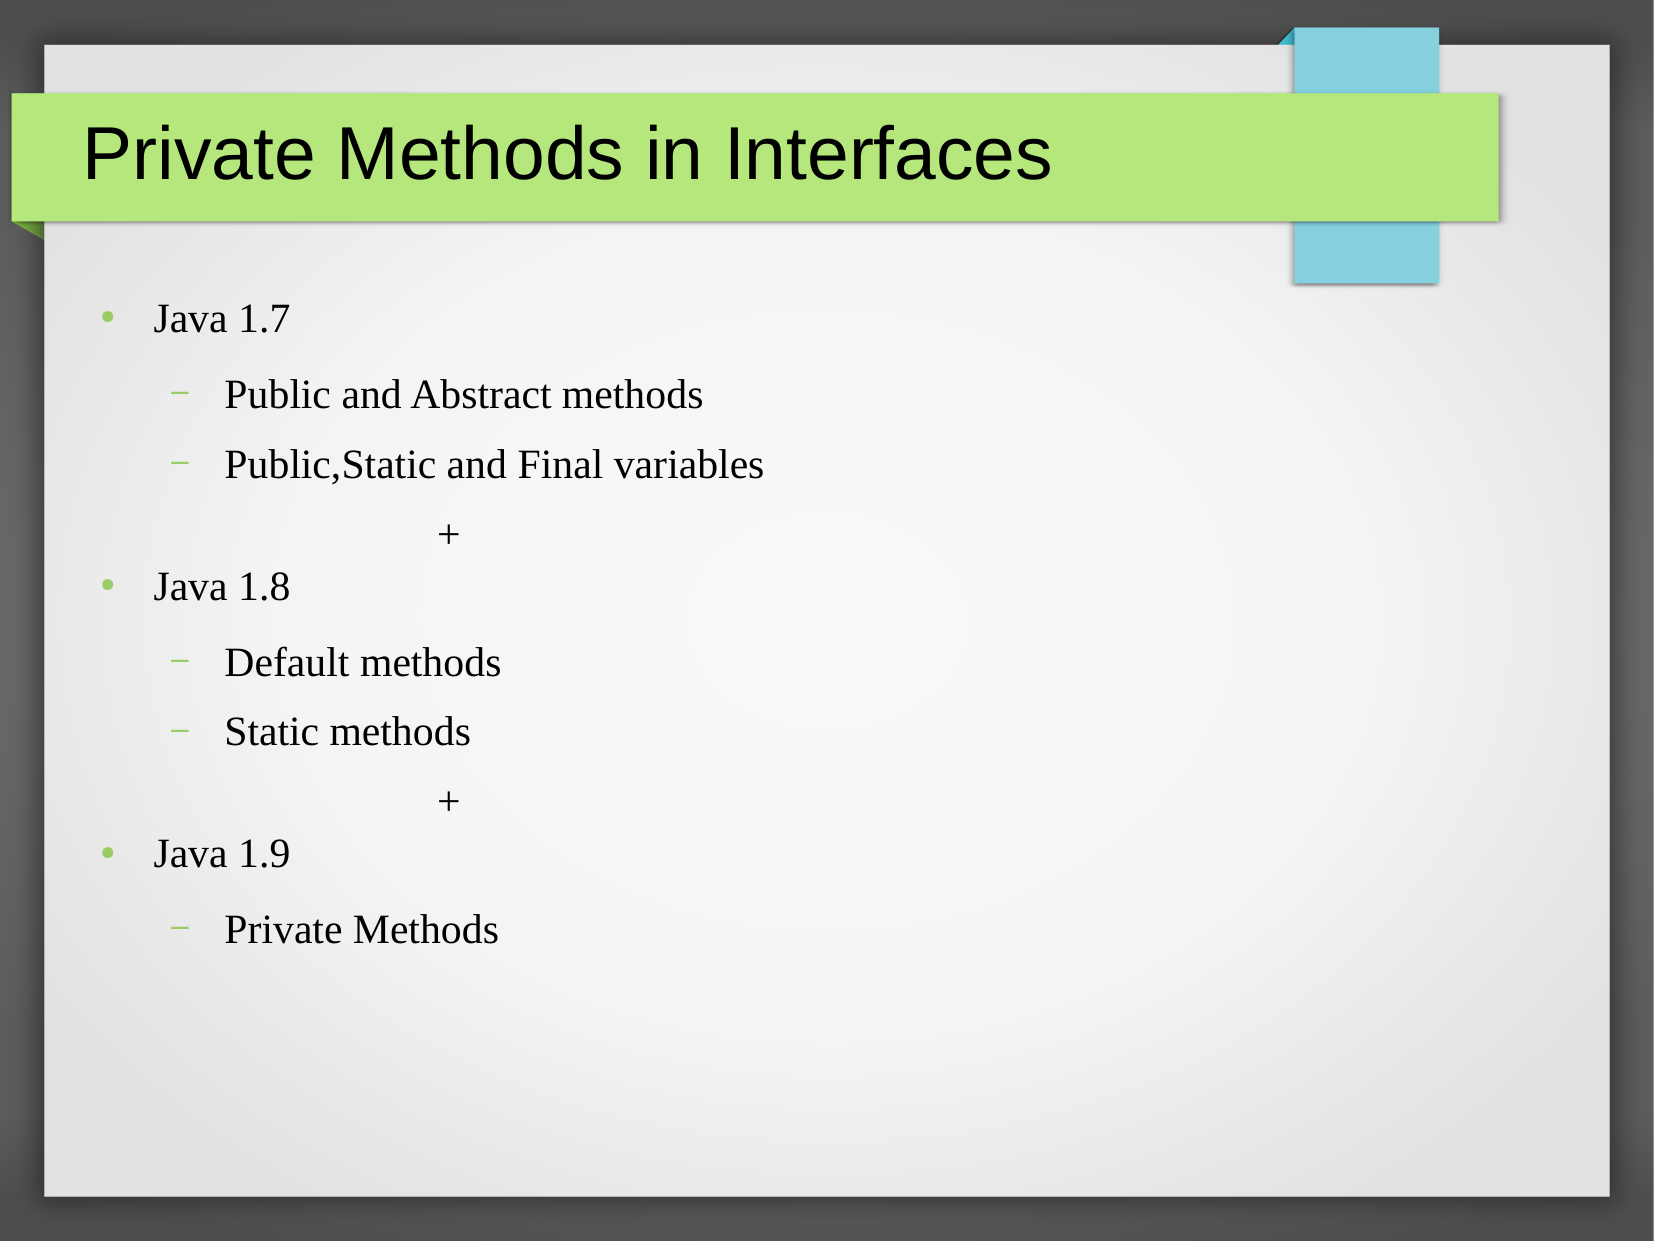

# Private Methods in Interfaces
Java 1.7
Public and Abstract methods
Public,Static and Final variables
+
Java 1.8
Default methods
Static methods
+
Java 1.9
Private Methods